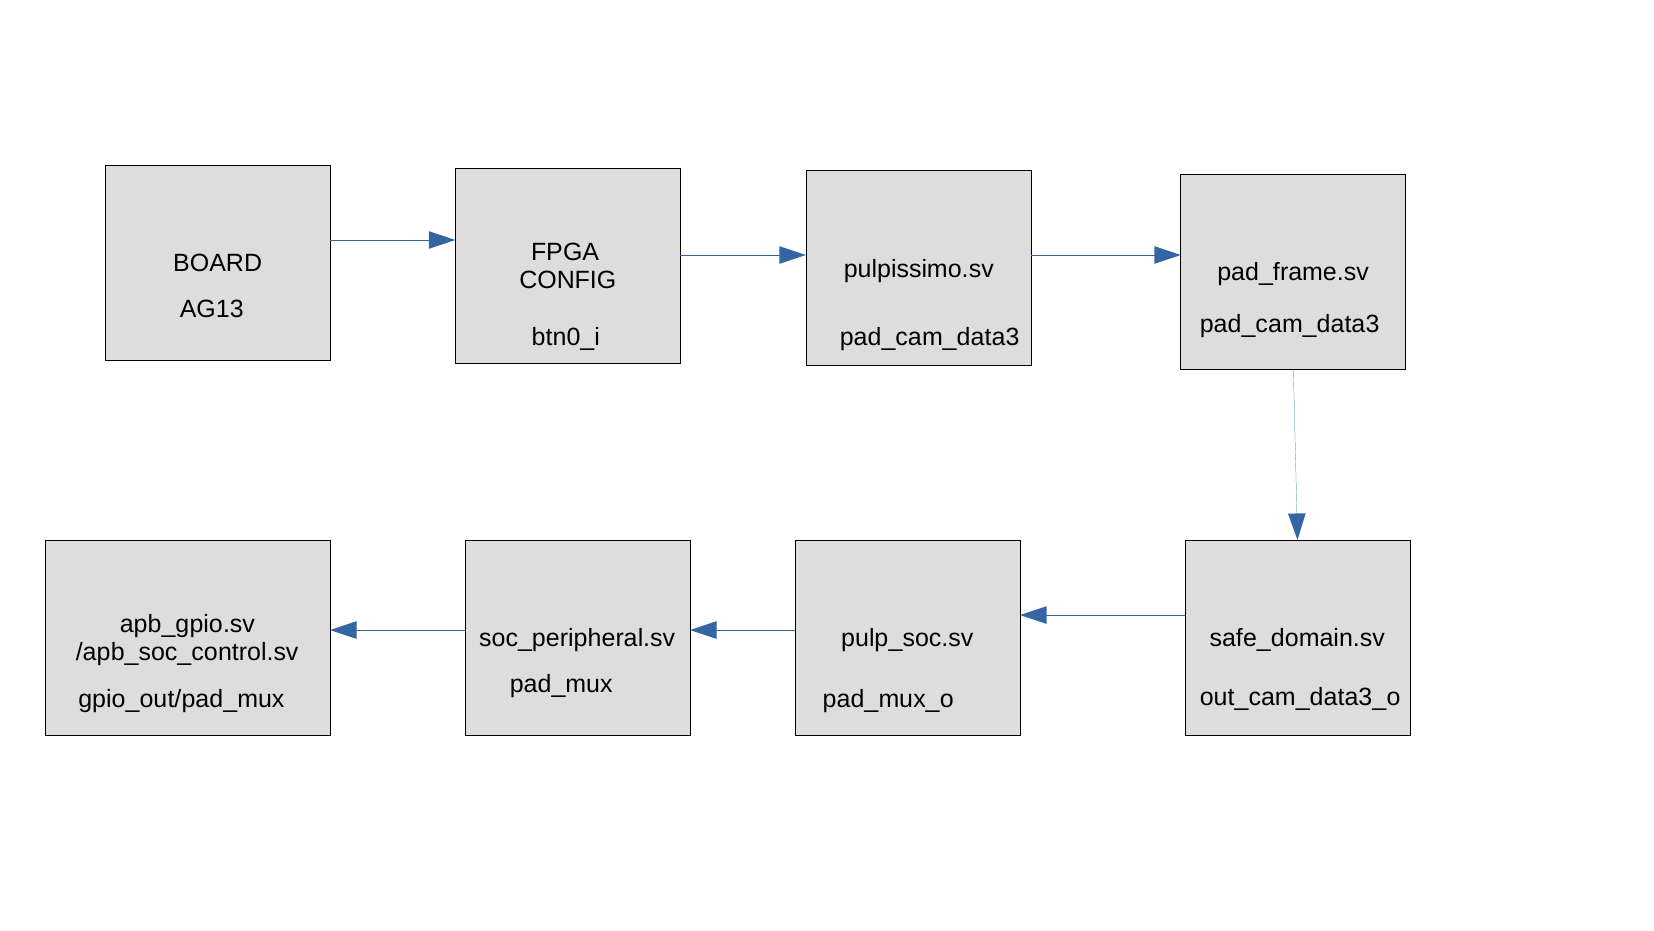

BOARD
FPGA
CONFIG
pulpissimo.sv
pad_frame.sv
AG13
pad_cam_data3
btn0_i
pad_cam_data3
apb_gpio.sv
/apb_soc_control.sv
soc_peripheral.sv
pulp_soc.sv
safe_domain.sv
pad_mux
out_cam_data3_o
gpio_out/pad_mux
pad_mux_o